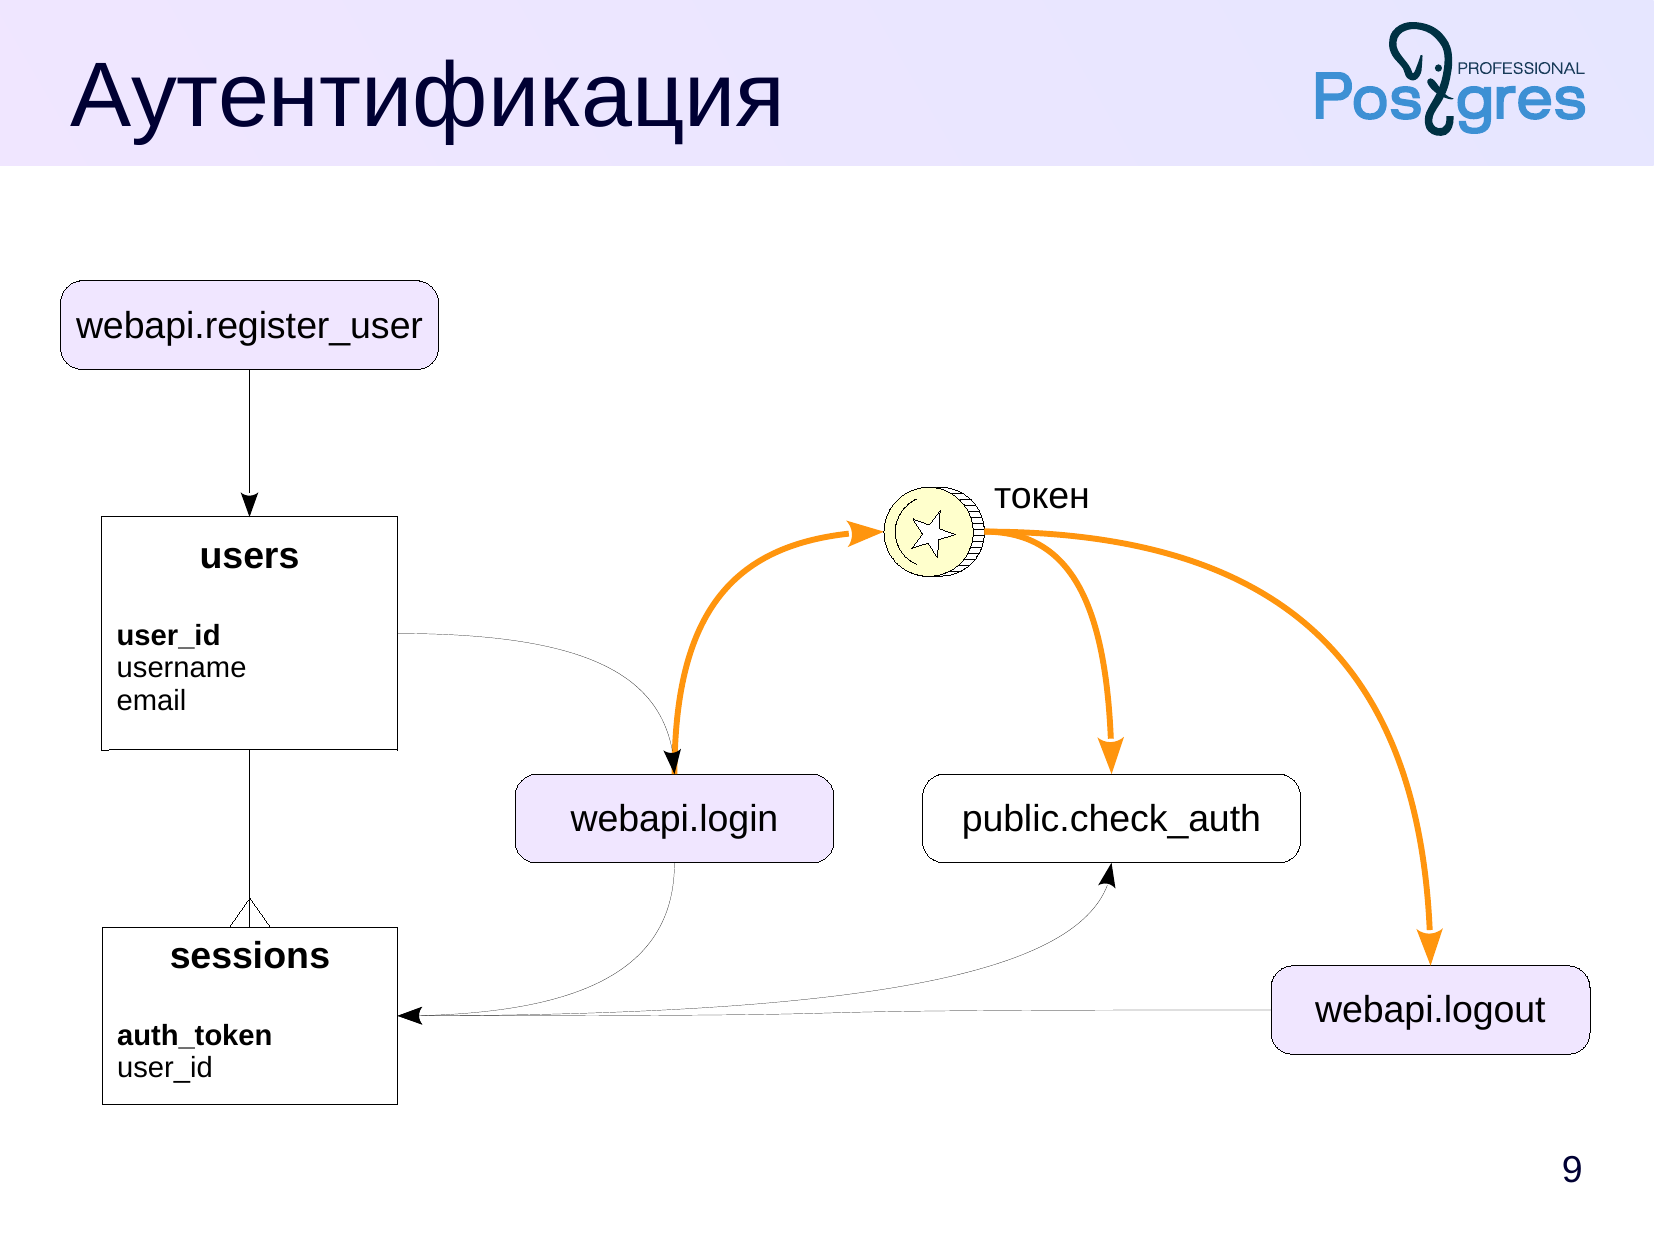

# Аутентификация
webapi.register_user
токен
users
user_id
username
email
webapi.login
public.check_auth
sessions
auth_token
user_id
webapi.logout